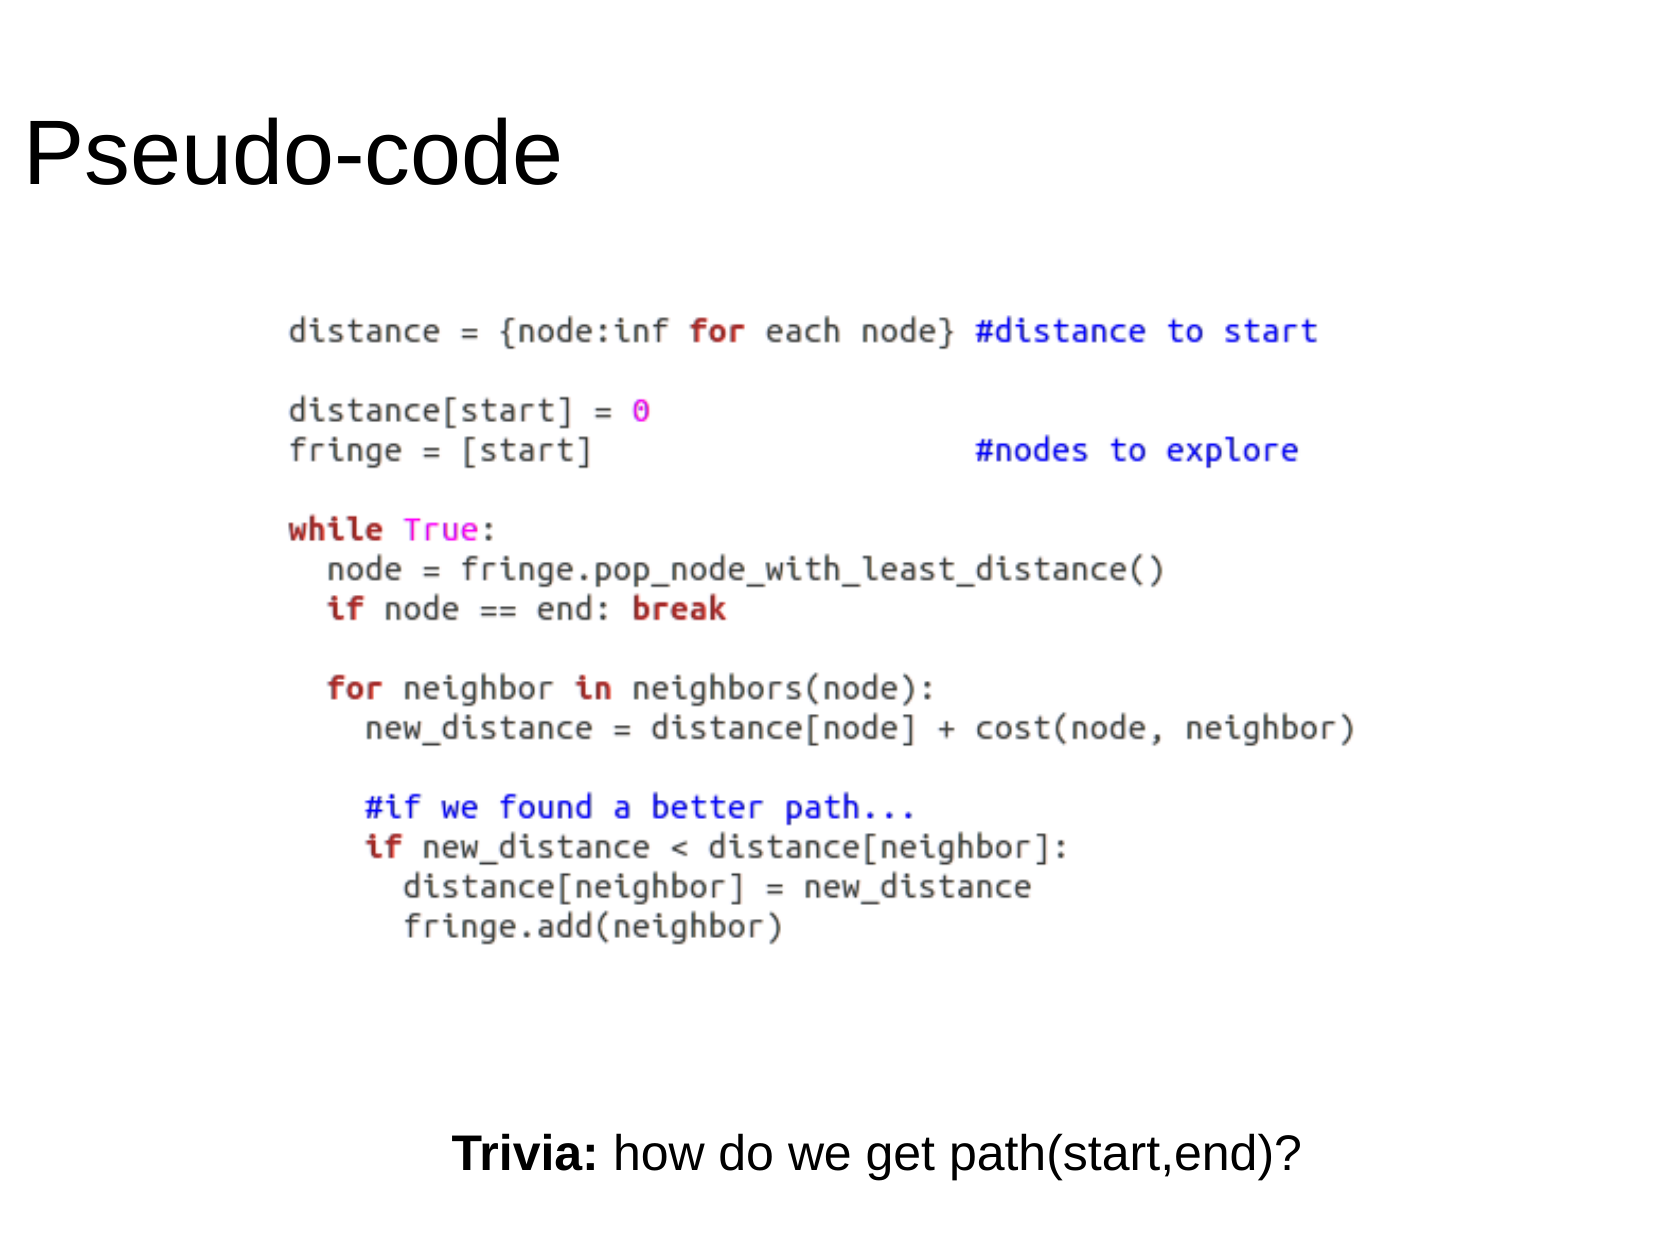

# Pseudo-code
Trivia: how do we get path(start,end)?